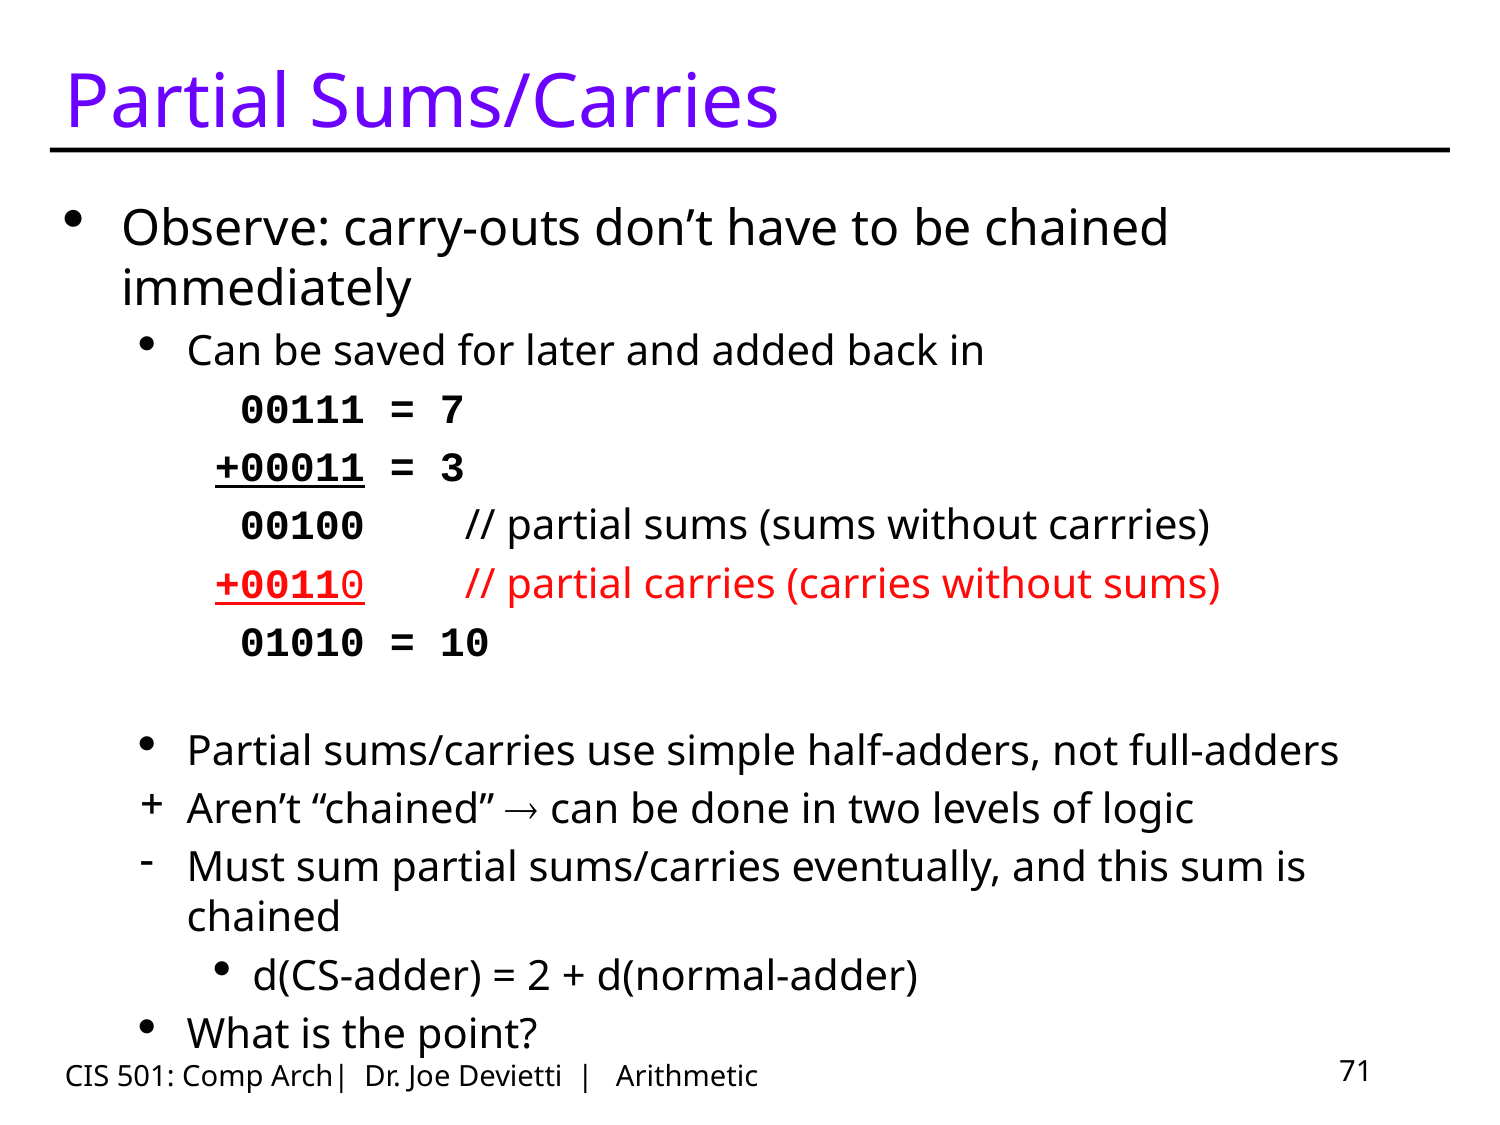

Partial Sums/Carries
Observe: carry-outs don’t have to be chained immediately
Can be saved for later and added back in
 00111 = 7
+00011 = 3
 00100 // partial sums (sums without carrries)
+00110 // partial carries (carries without sums)
 01010 = 10
Partial sums/carries use simple half-adders, not full-adders
Aren’t “chained”  can be done in two levels of logic
Must sum partial sums/carries eventually, and this sum is chained
d(CS-adder) = 2 + d(normal-adder)
What is the point?
CIS 501: Comp Arch| Dr. Joe Devietti | Arithmetic